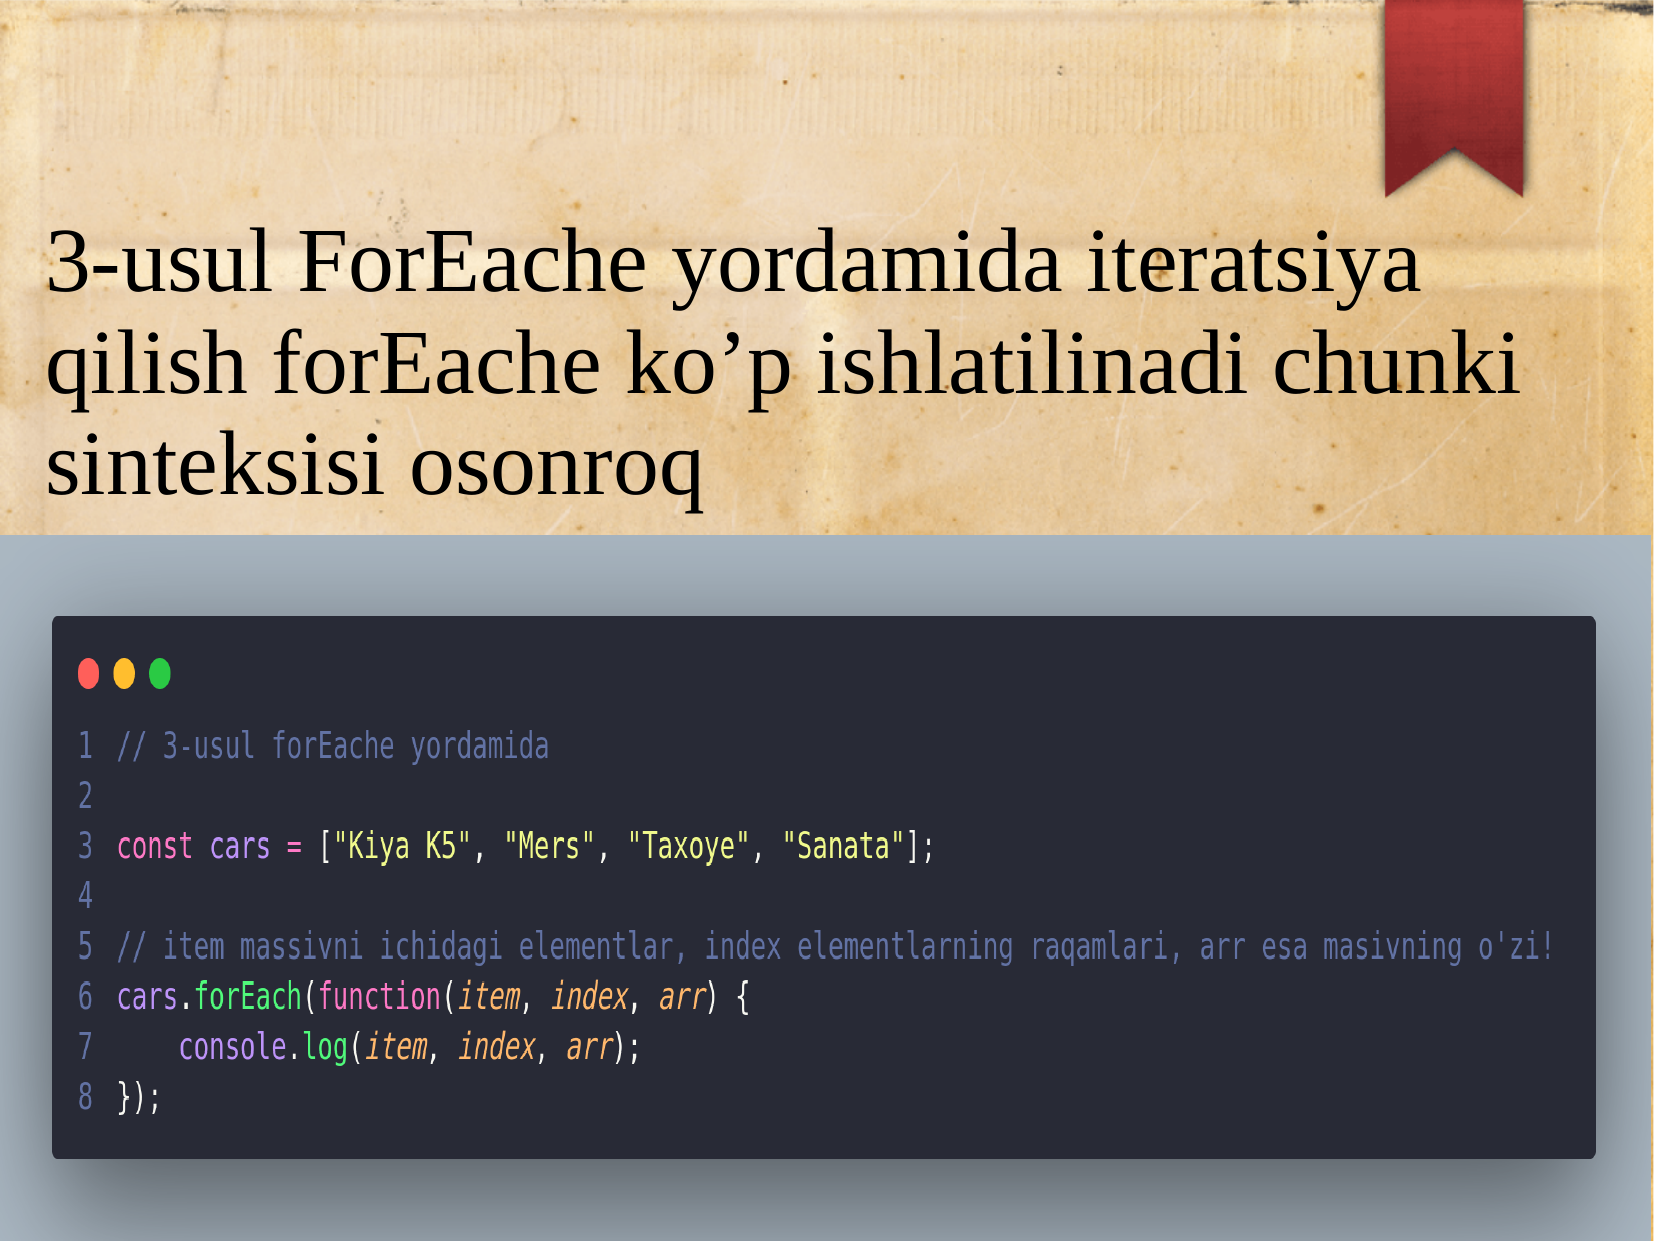

# 3-usul ForEache yordamida iteratsiya qilish forEache ko’p ishlatilinadi chunki sinteksisi osonroq